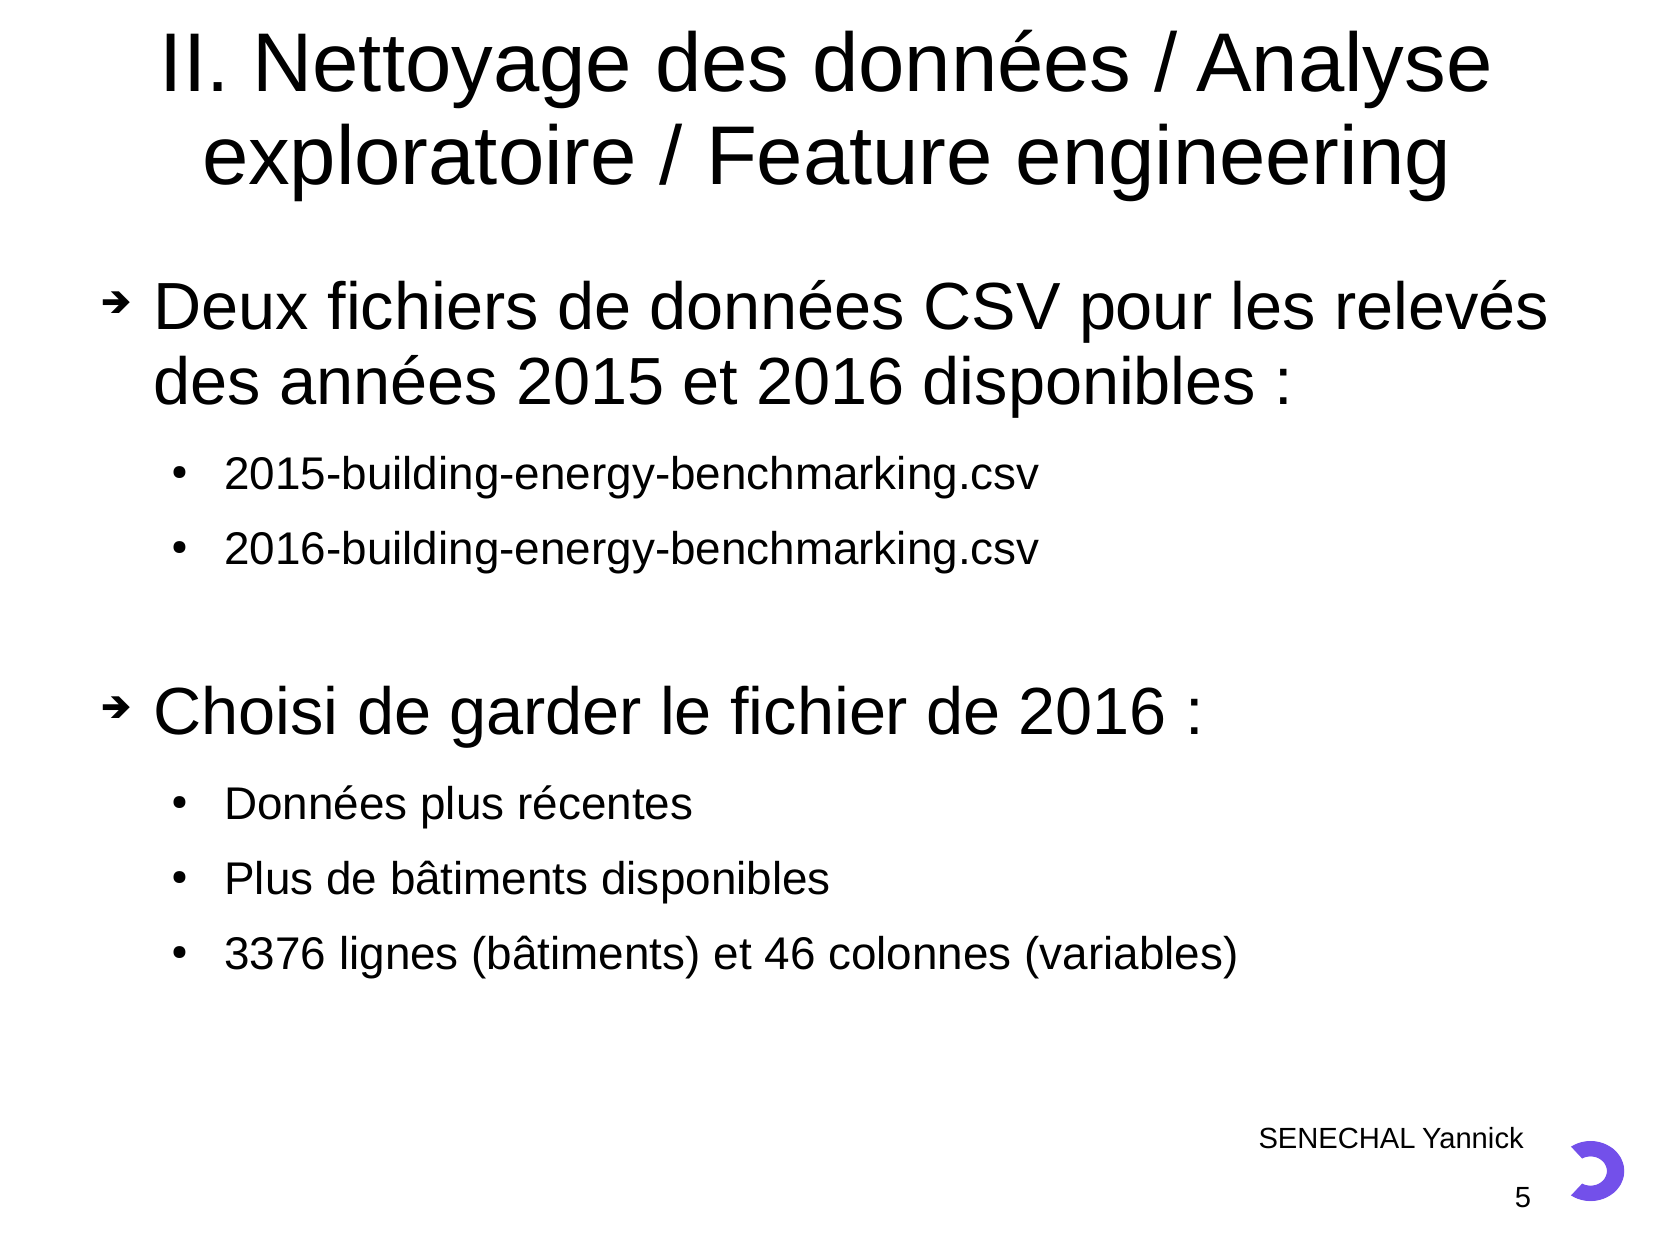

# II. Nettoyage des données / Analyse exploratoire / Feature engineering
Deux fichiers de données CSV pour les relevés des années 2015 et 2016 disponibles :
2015-building-energy-benchmarking.csv
2016-building-energy-benchmarking.csv
Choisi de garder le fichier de 2016 :
Données plus récentes
Plus de bâtiments disponibles
3376 lignes (bâtiments) et 46 colonnes (variables)
SENECHAL Yannick
5